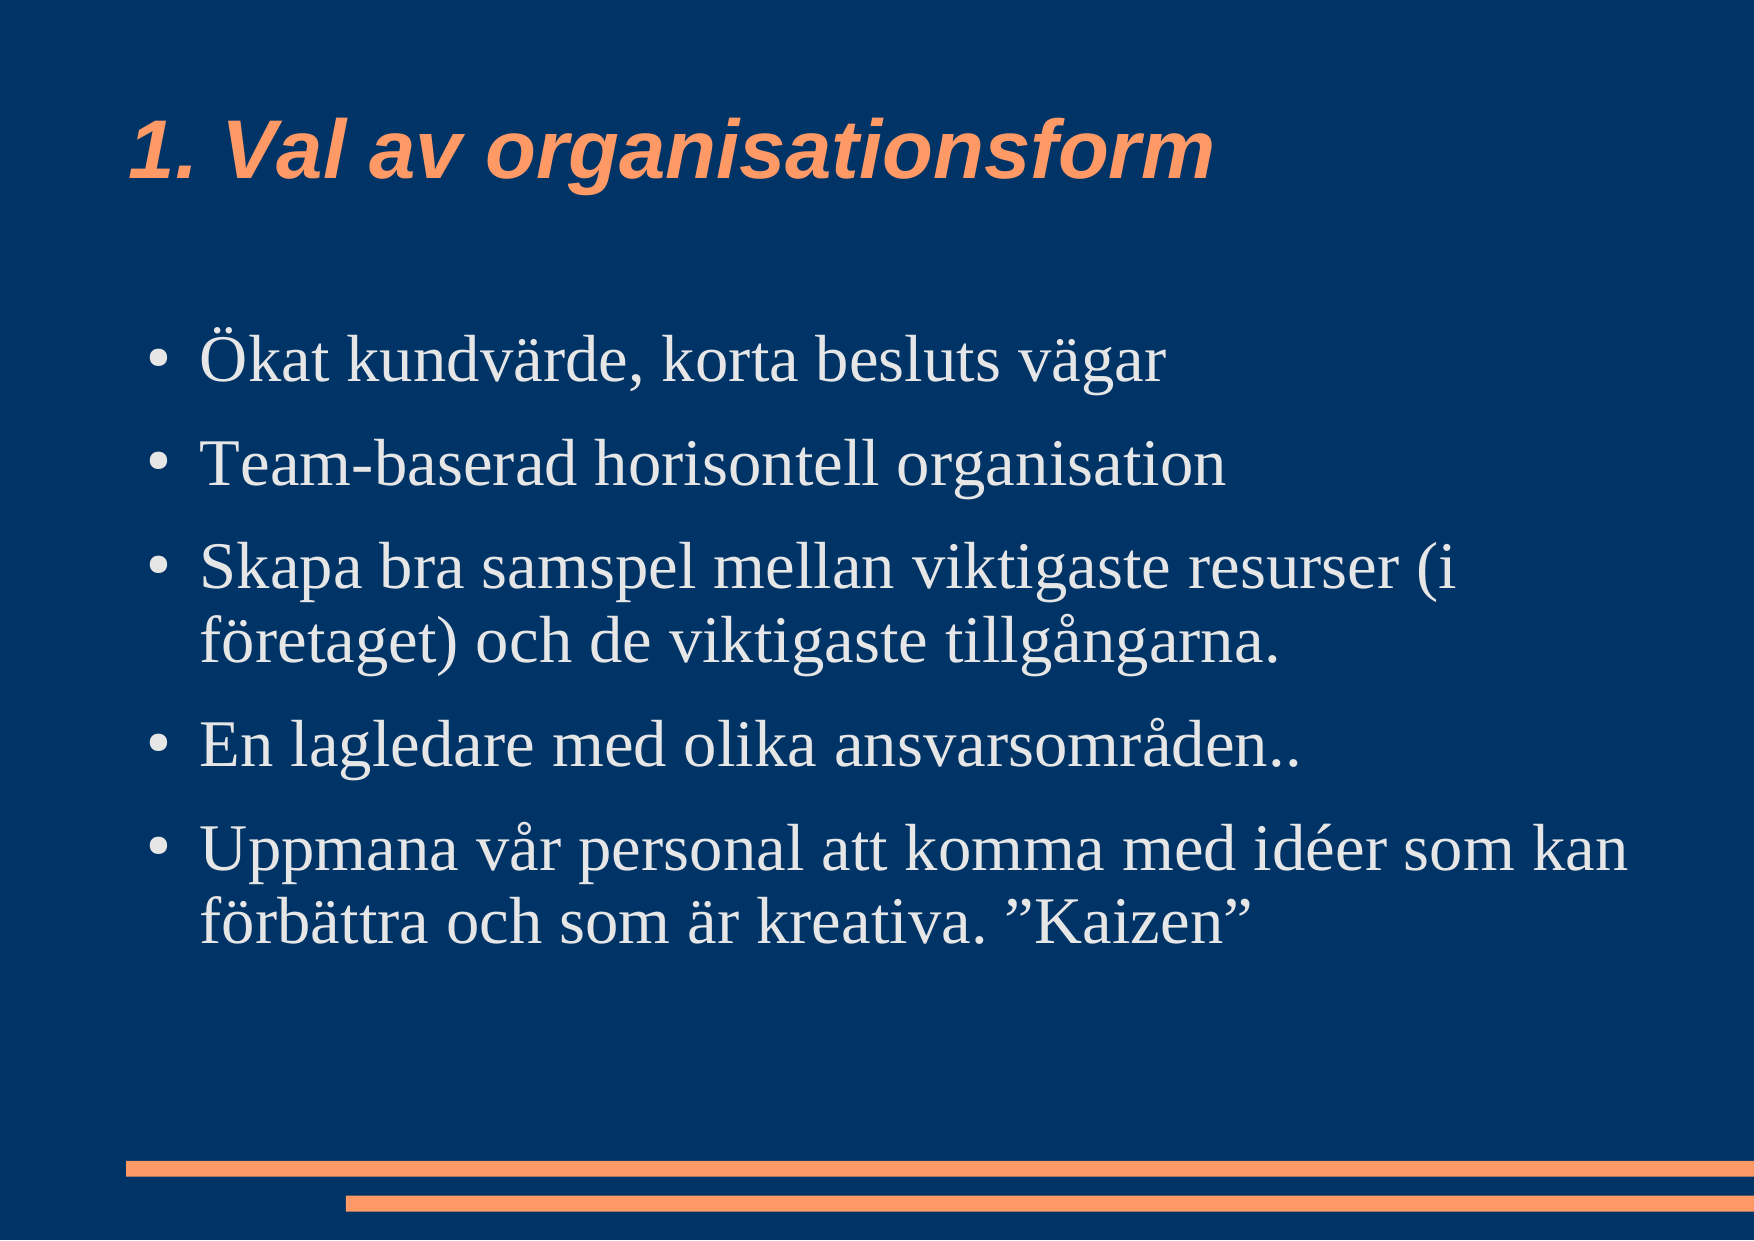

# 1. Val av organisationsform
Ökat kundvärde, korta besluts vägar
Team-baserad horisontell organisation
Skapa bra samspel mellan viktigaste resurser (i företaget) och de viktigaste tillgångarna.
En lagledare med olika ansvarsområden..
Uppmana vår personal att komma med idéer som kan förbättra och som är kreativa. ”Kaizen”